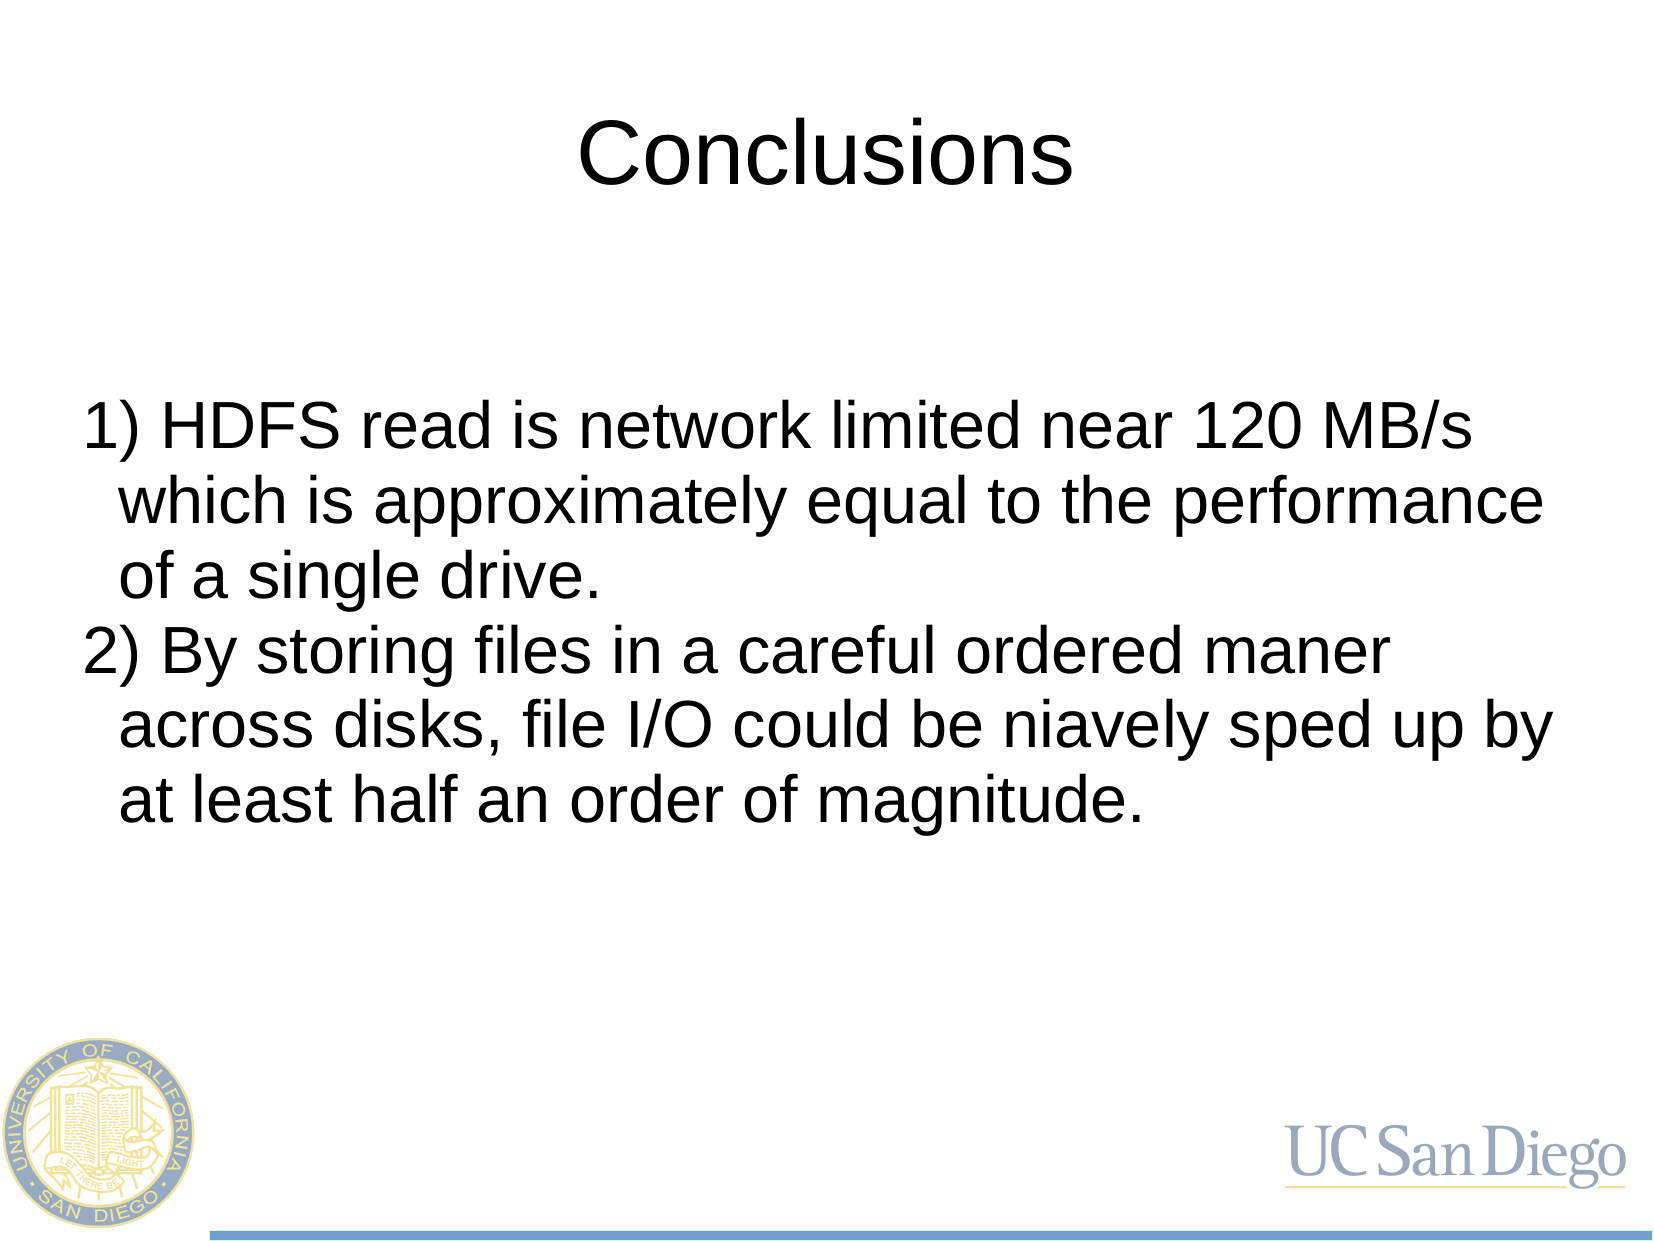

# Conclusions
 HDFS read is network limited near 120 MB/s which is approximately equal to the performance of a single drive.
 By storing files in a careful ordered maner across disks, file I/O could be niavely sped up by at least half an order of magnitude.